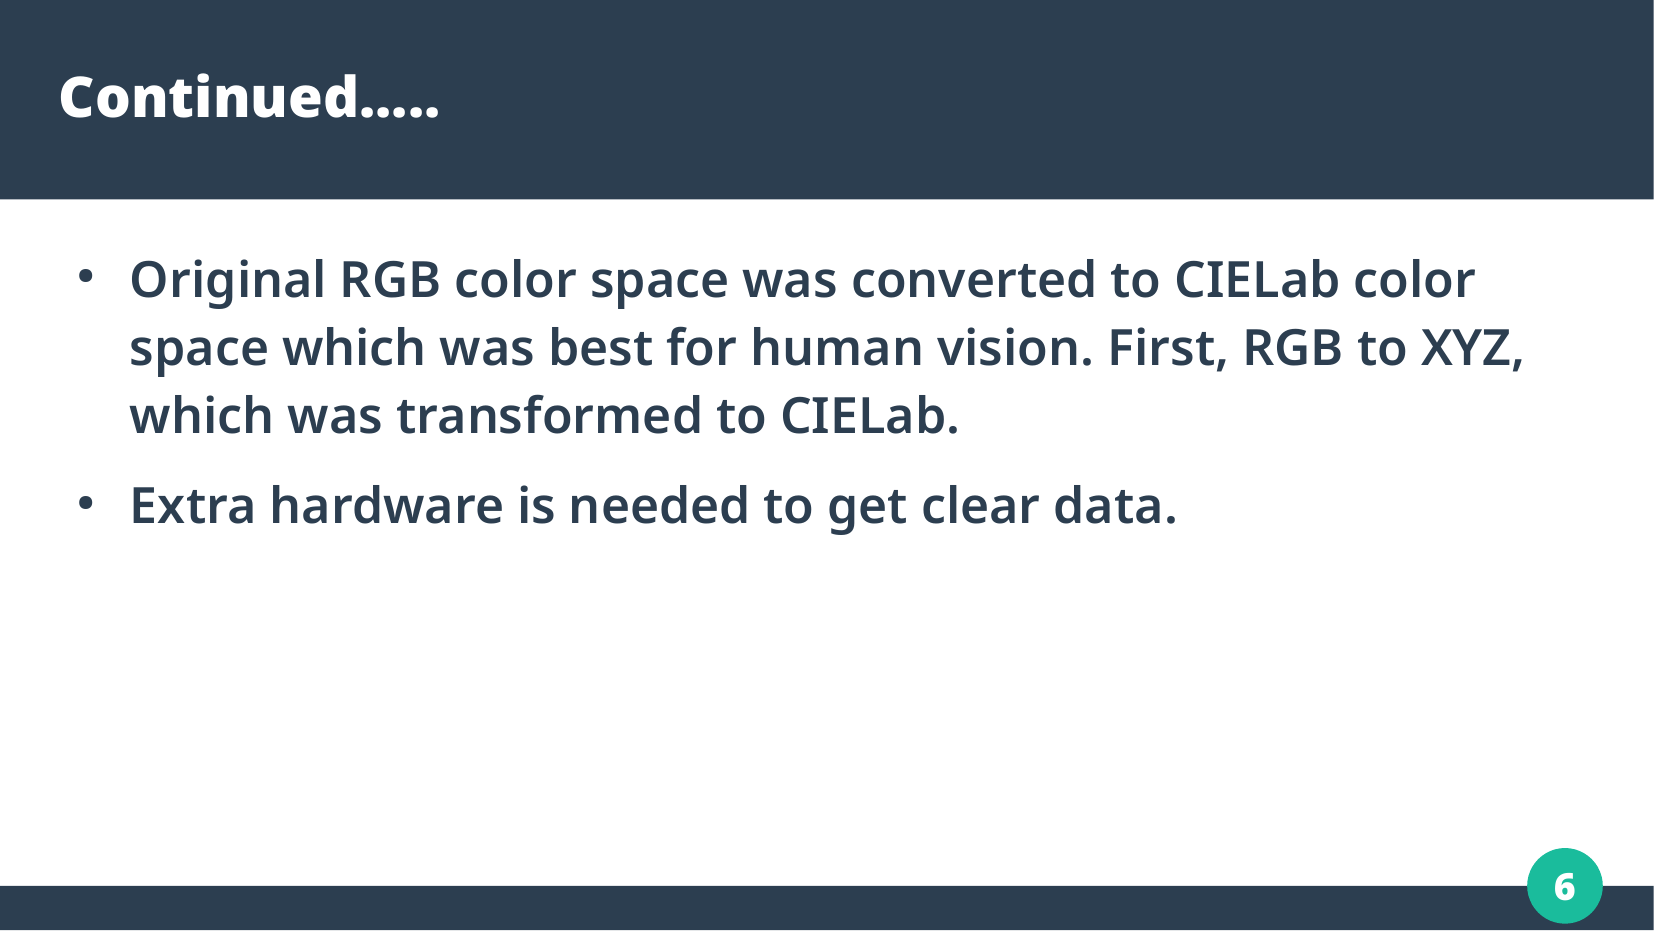

# Continued.....
Original RGB color space was converted to CIELab color space which was best for human vision. First, RGB to XYZ, which was transformed to CIELab.
Extra hardware is needed to get clear data.